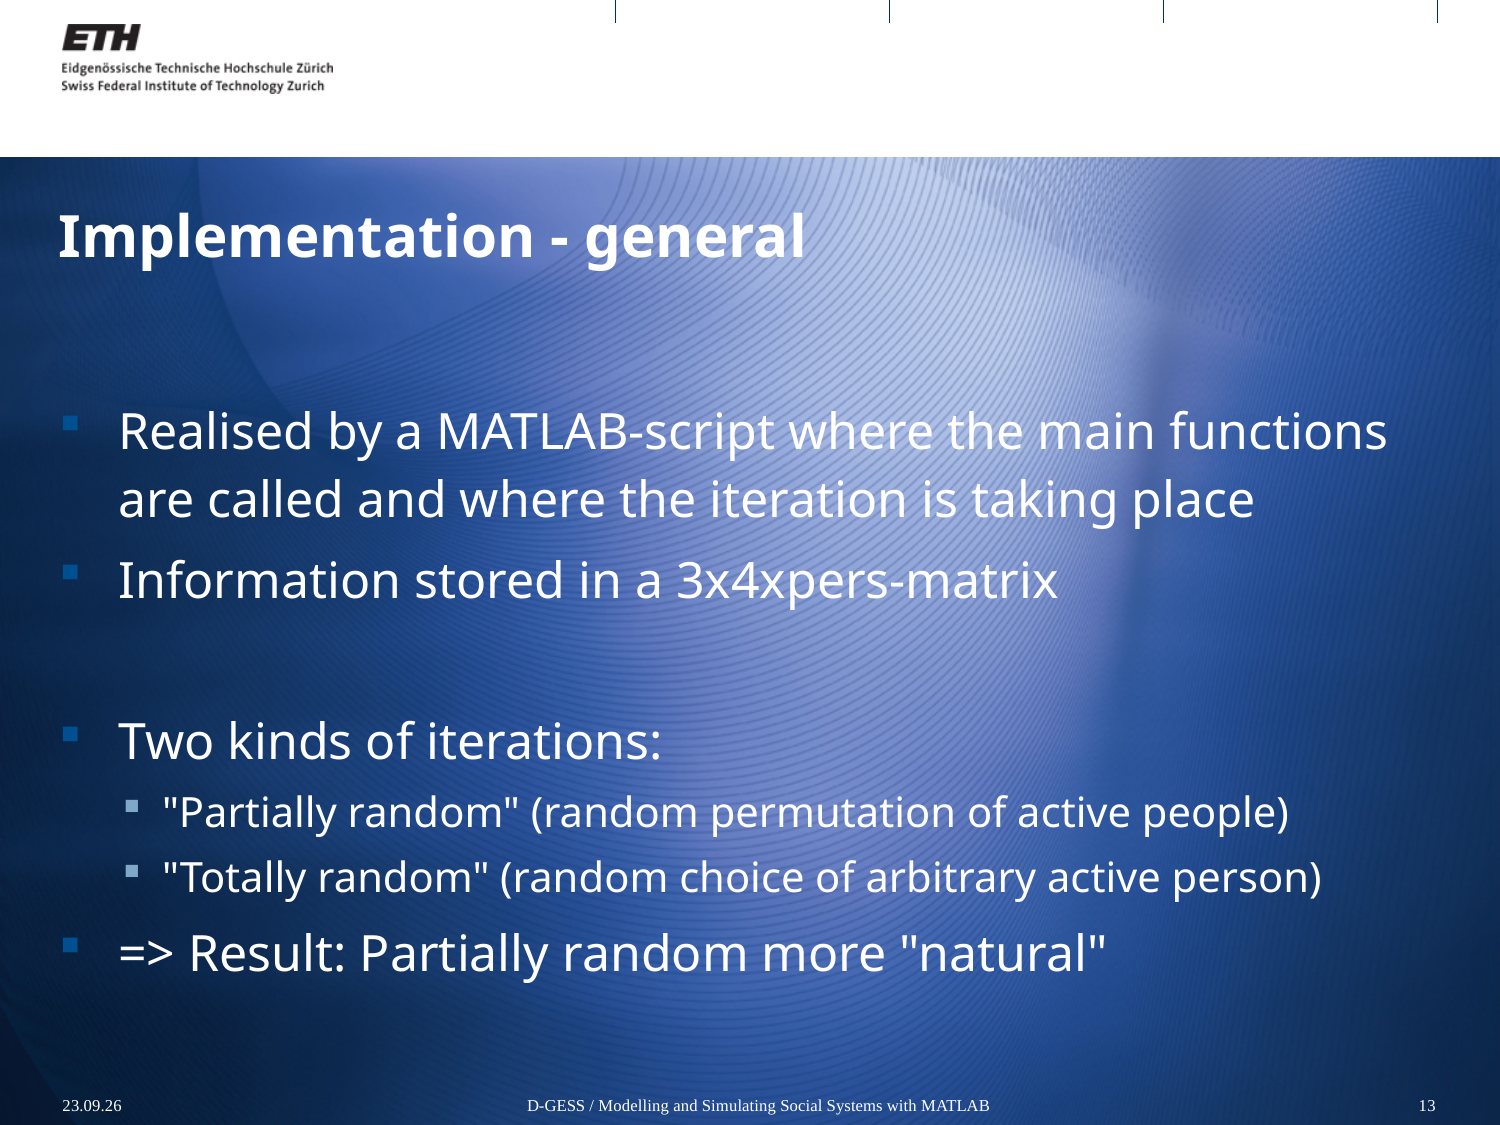

# Implementation - general
Realised by a MATLAB-script where the main functions are called and where the iteration is taking place
Information stored in a 3x4xpers-matrix
Two kinds of iterations:
"Partially random" (random permutation of active people)
"Totally random" (random choice of arbitrary active person)
=> Result: Partially random more "natural"
13